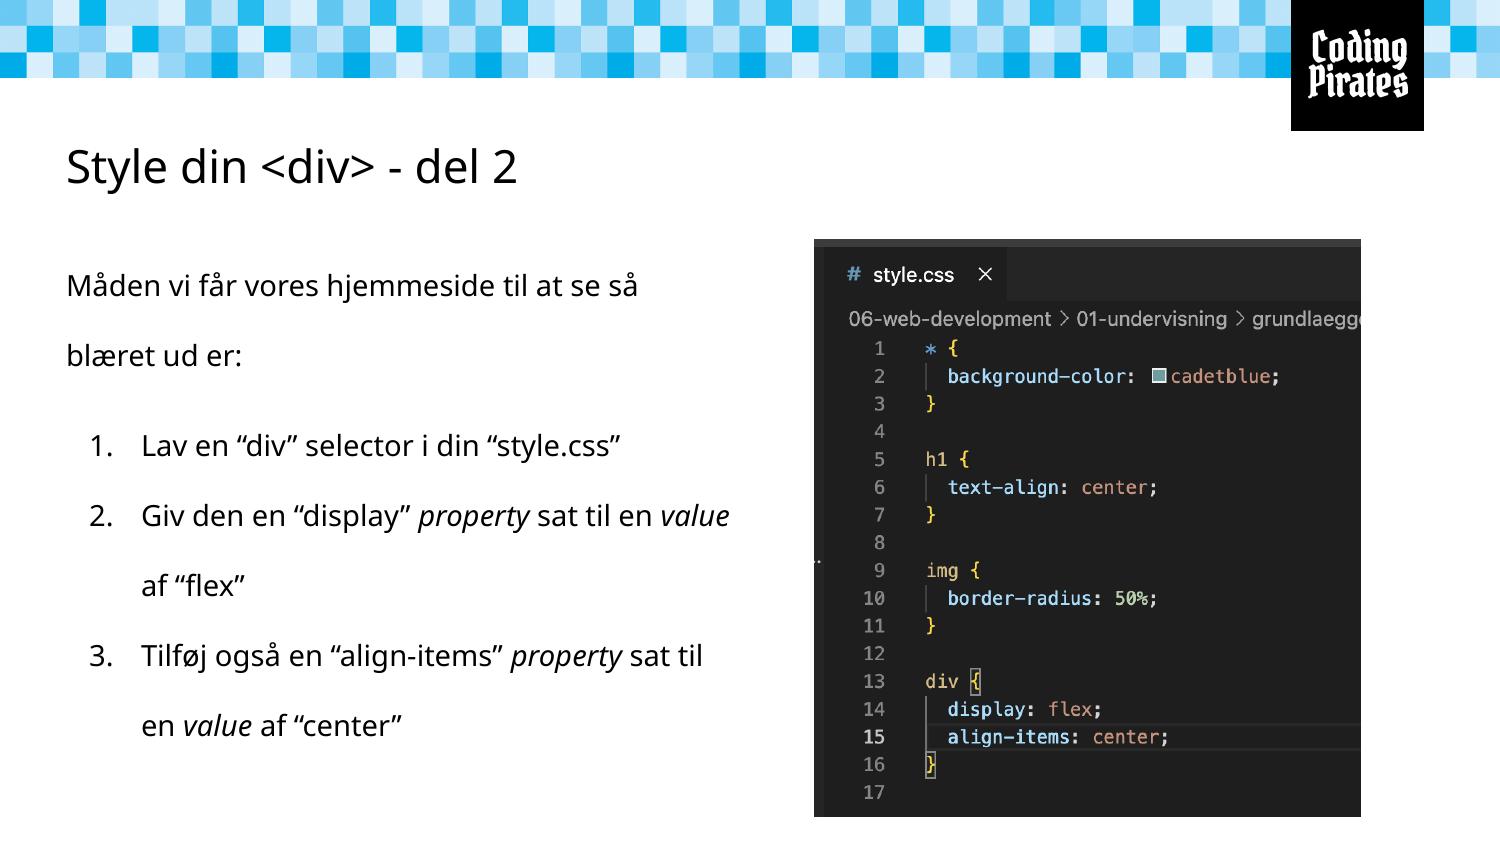

# Style din <div> - del 2
Måden vi får vores hjemmeside til at se så blæret ud er:
Lav en “div” selector i din “style.css”
Giv den en “display” property sat til en value af “flex”
Tilføj også en “align-items” property sat til en value af “center”